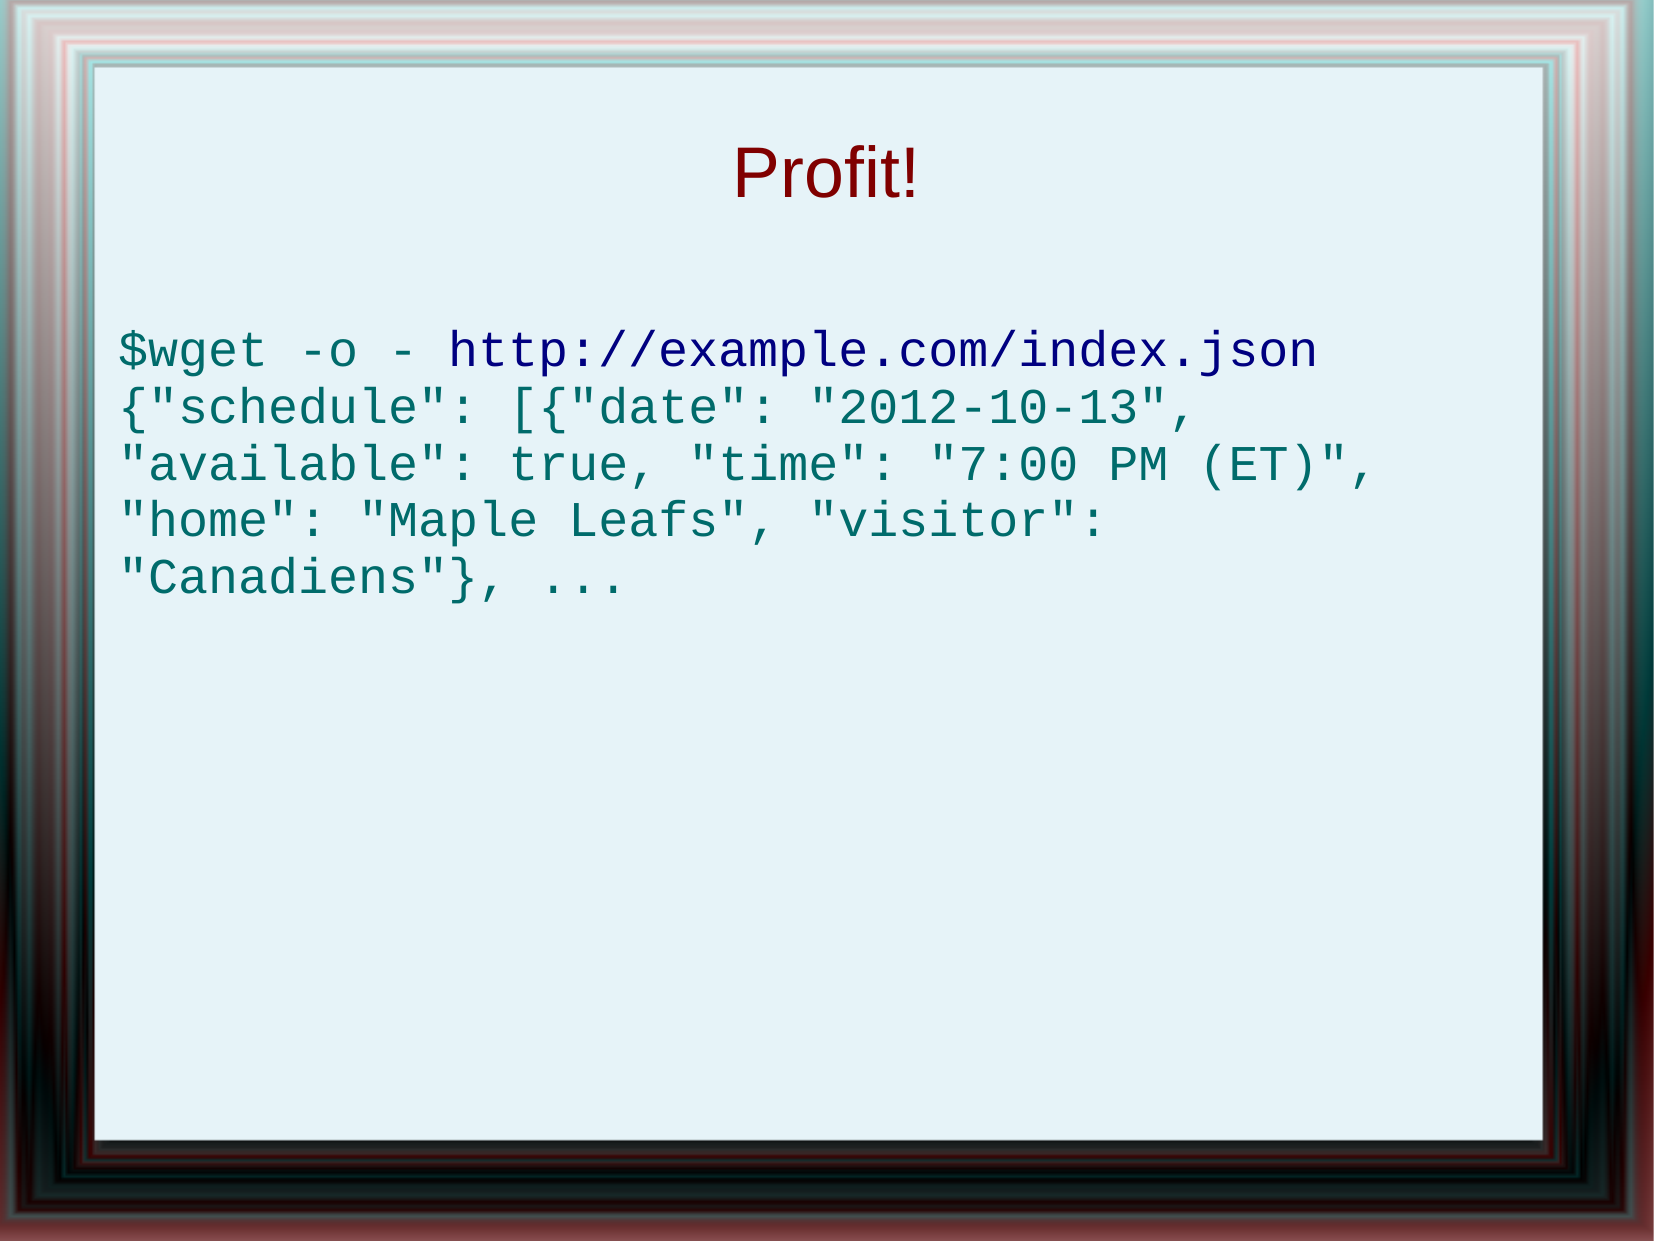

# Profit!
$wget -o - http://example.com/index.json
{"schedule": [{"date": "2012-10-13", "available": true, "time": "7:00 PM (ET)", "home": "Maple Leafs", "visitor": "Canadiens"}, ...